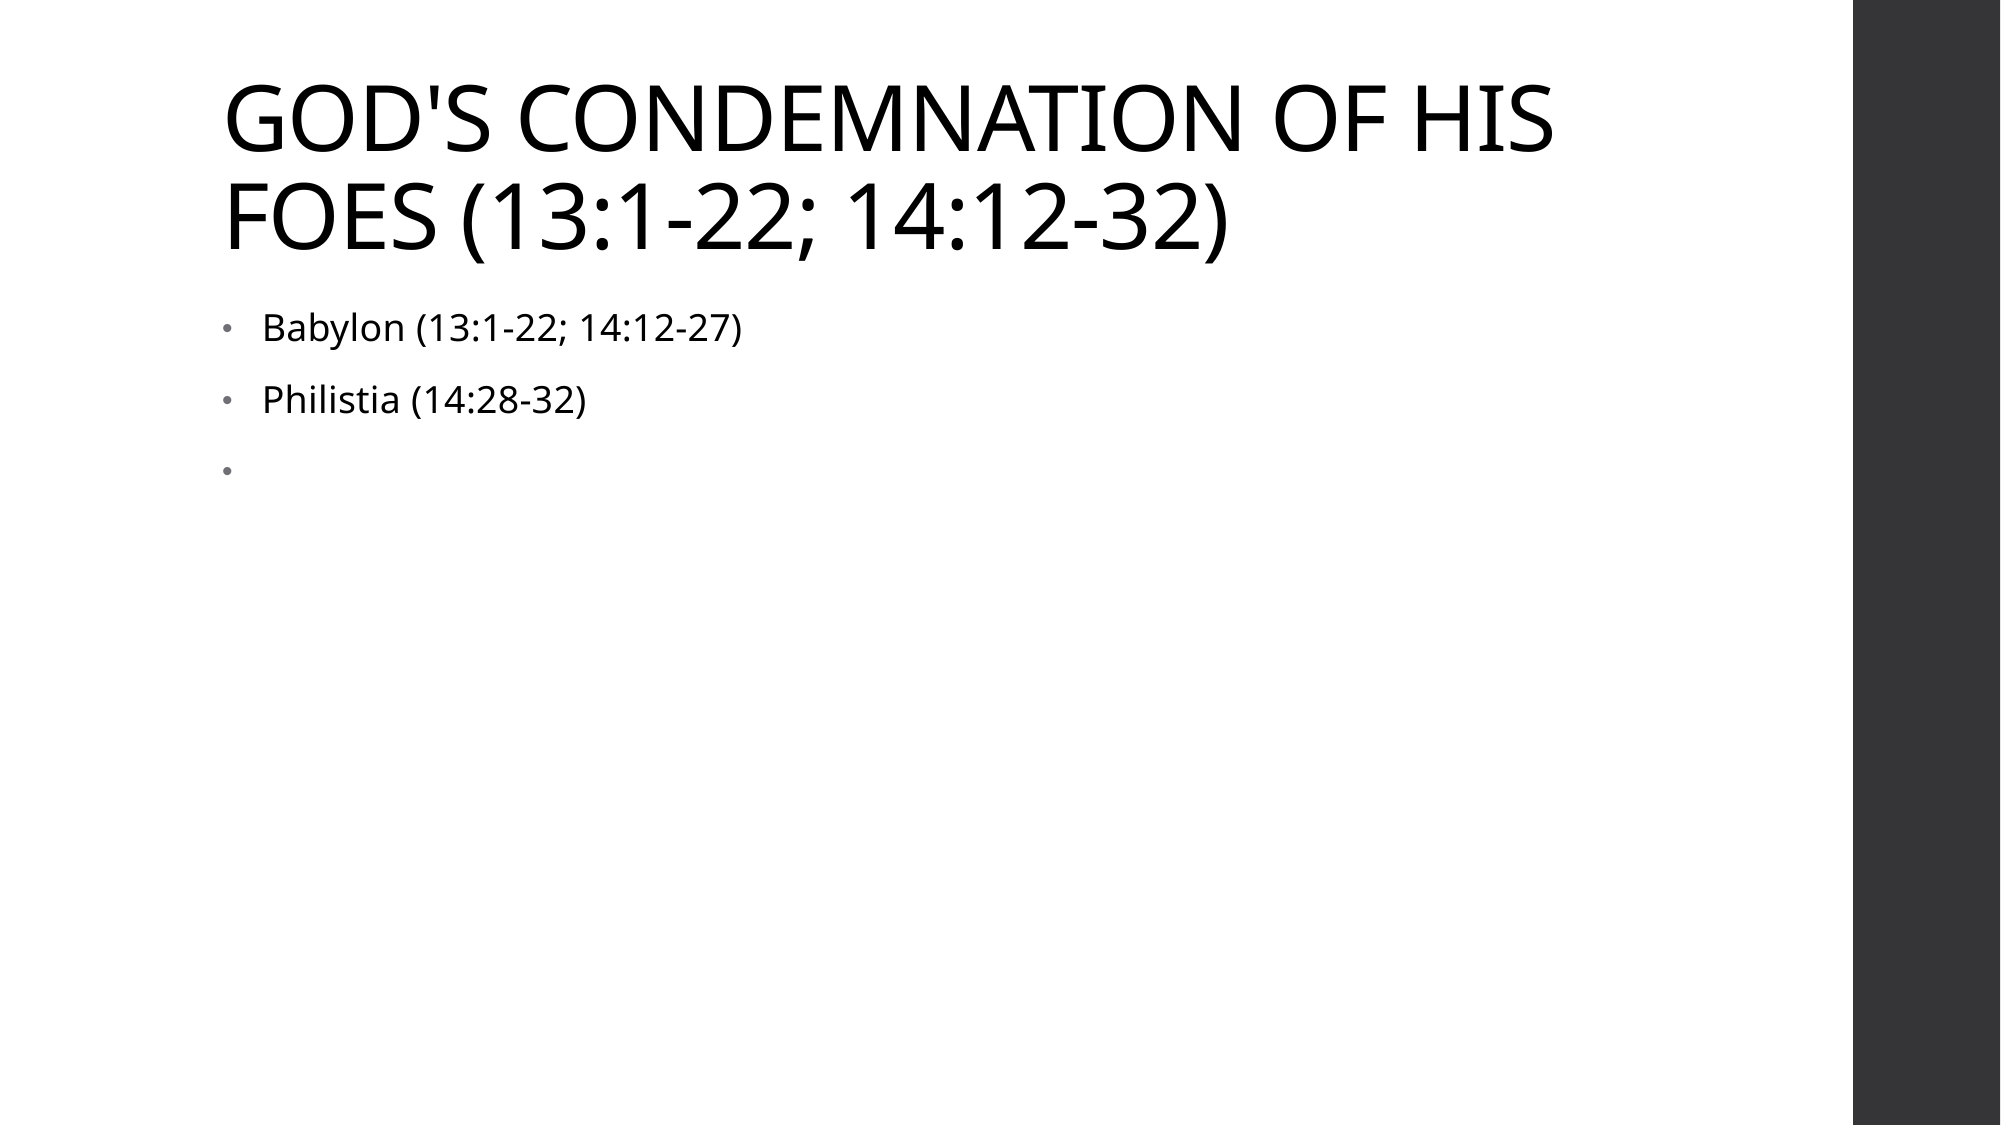

# GOD'S CONDEMNATION OF HIS FOES (13:1-22; 14:12-32)
 Babylon (13:1-22; 14:12-27)
 Philistia (14:28-32)